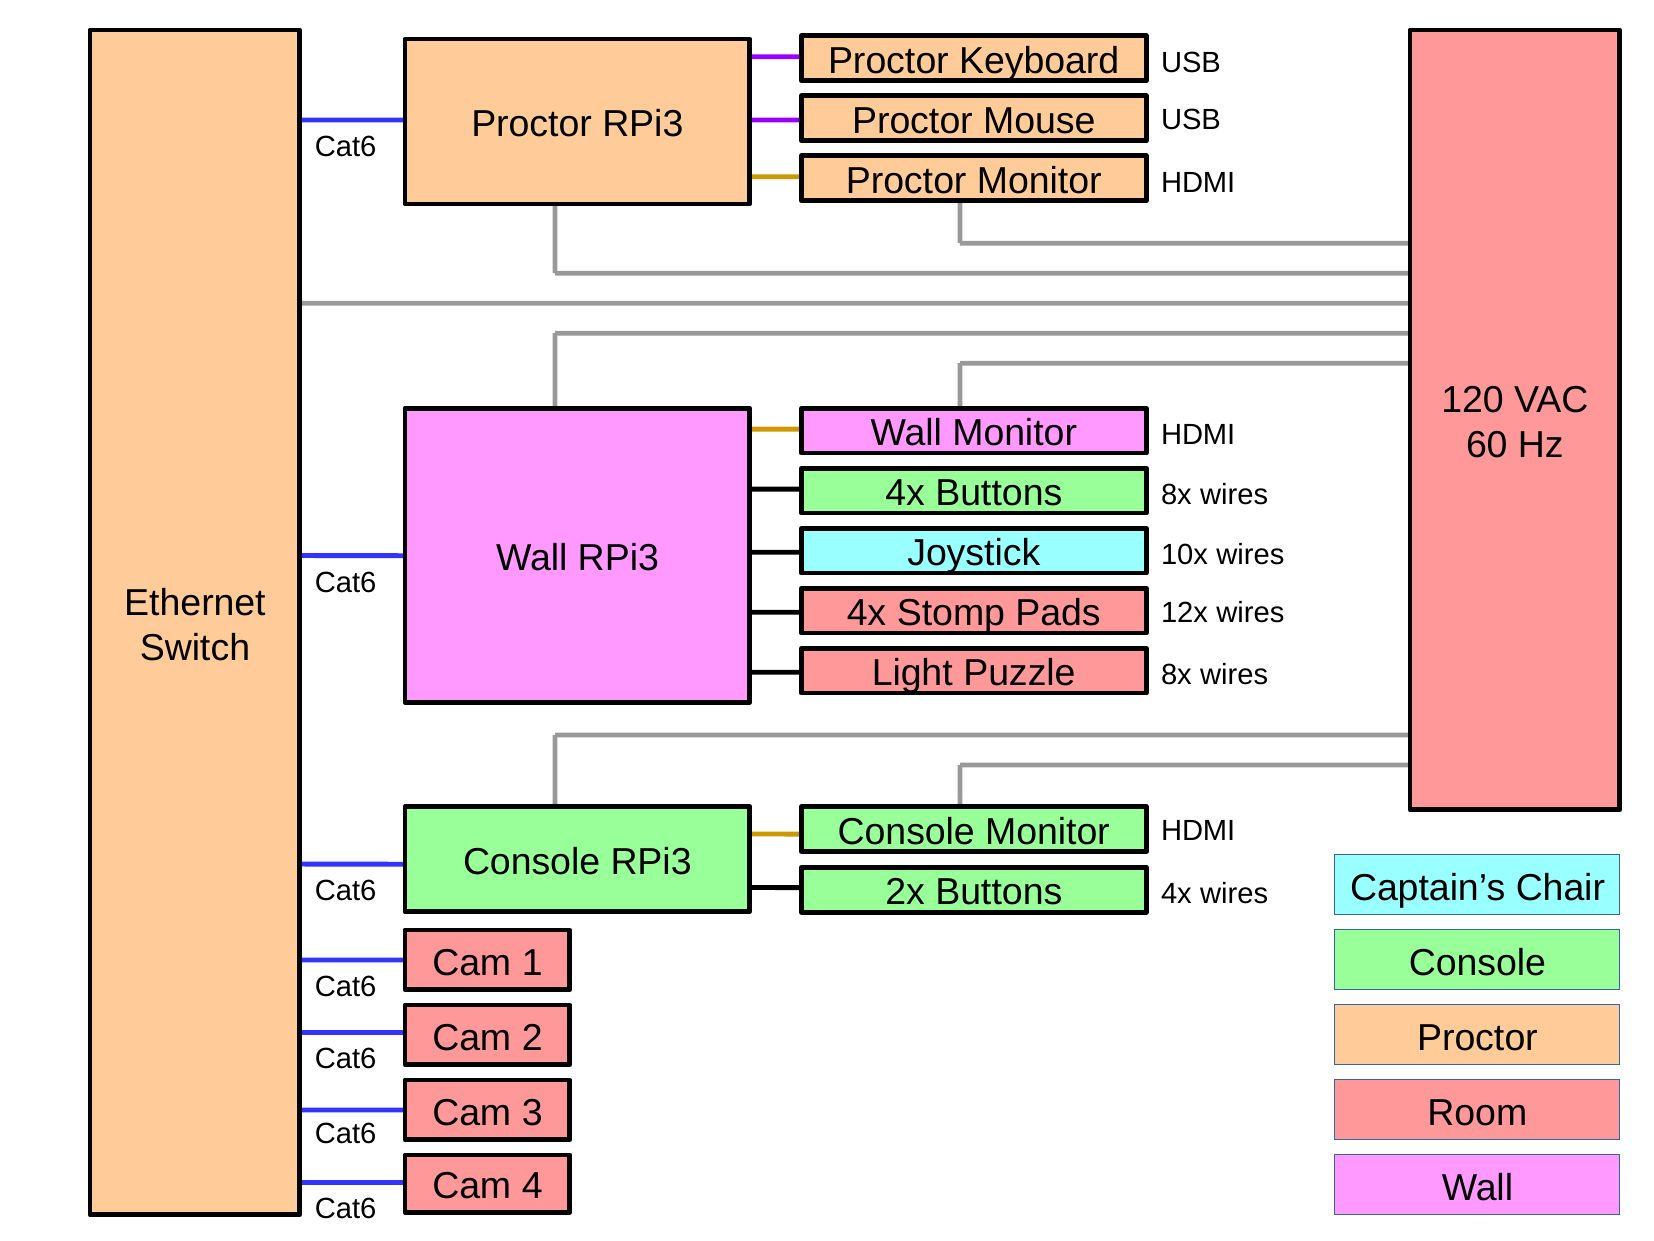

Ethernet
Switch
120 VAC
60 Hz
Proctor Keyboard
USB
Proctor RPi3
USB
Proctor Mouse
Cat6
Proctor Monitor
HDMI
Wall RPi3
Wall Monitor
HDMI
4x Buttons
8x wires
Joystick
10x wires
Cat6
12x wires
4x Stomp Pads
Light Puzzle
8x wires
HDMI
Console RPi3
Console Monitor
Captain’s Chair
Cat6
2x Buttons
4x wires
Cam 1
Console
Cat6
Cam 2
Proctor
Cat6
Cam 3
Room
Cat6
Cam 4
Wall
Cat6